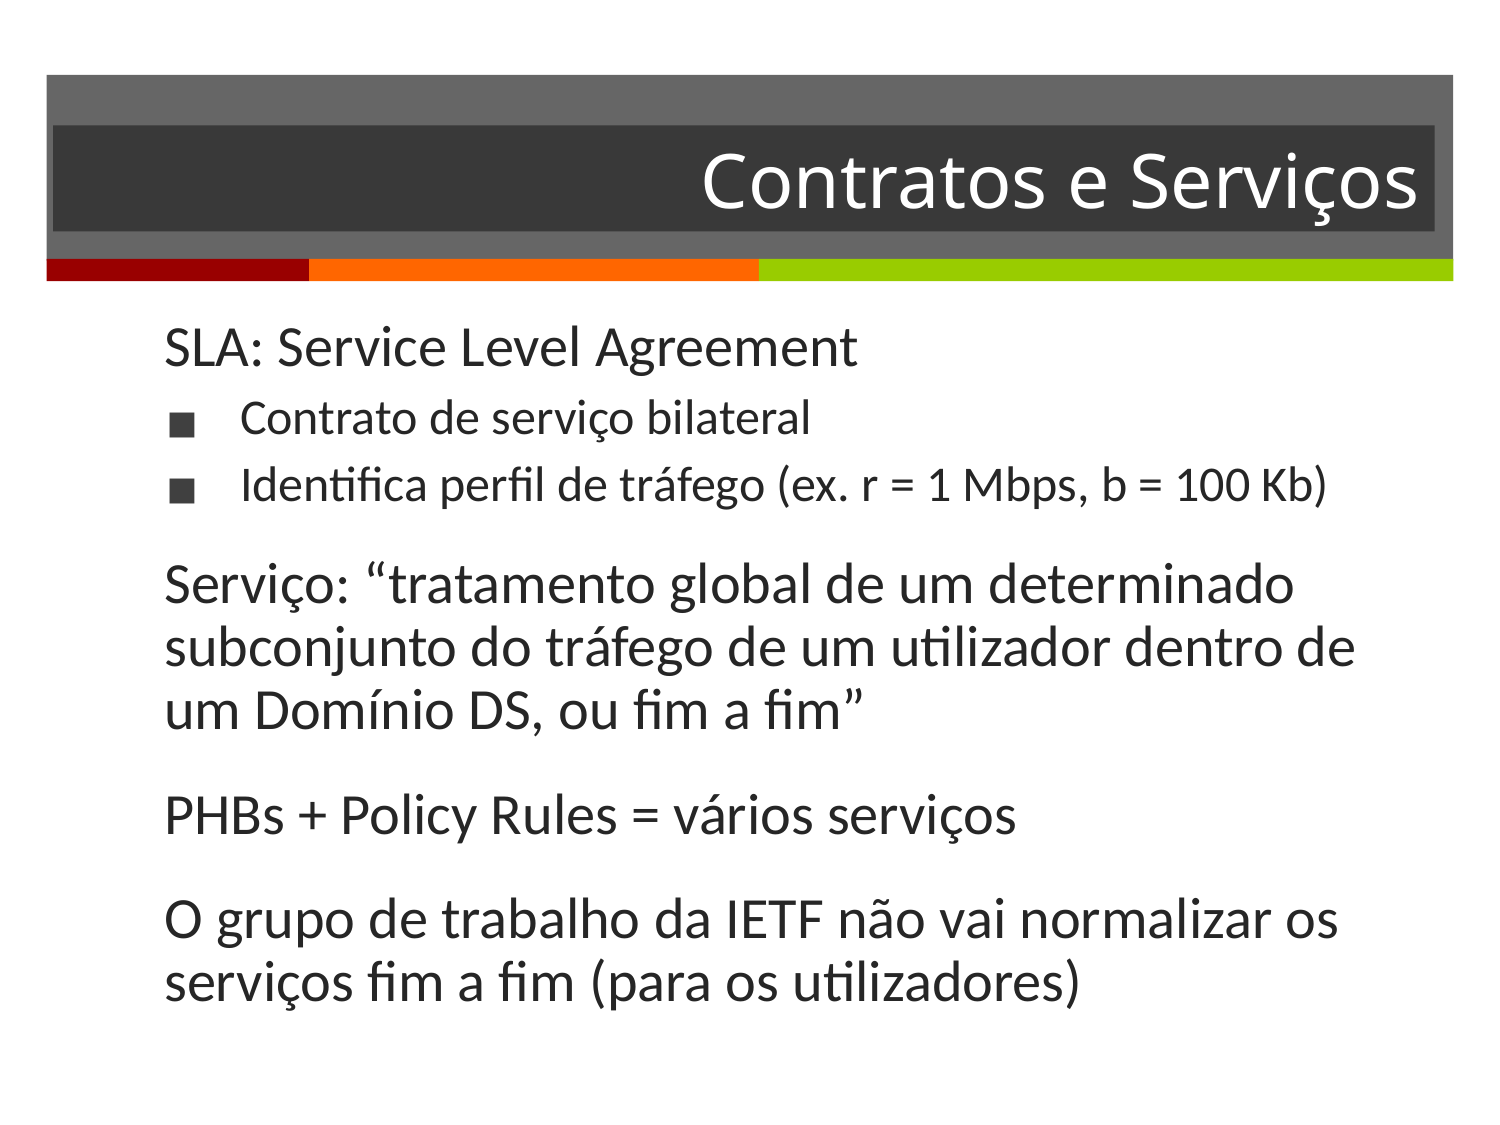

# Contratos e Serviços
SLA: Service Level Agreement
Contrato de serviço bilateral
Identifica perfil de tráfego (ex. r = 1 Mbps, b = 100 Kb)
Serviço: “tratamento global de um determinado subconjunto do tráfego de um utilizador dentro de um Domínio DS, ou fim a fim”
PHBs + Policy Rules = vários serviços
O grupo de trabalho da IETF não vai normalizar os serviços fim a fim (para os utilizadores)